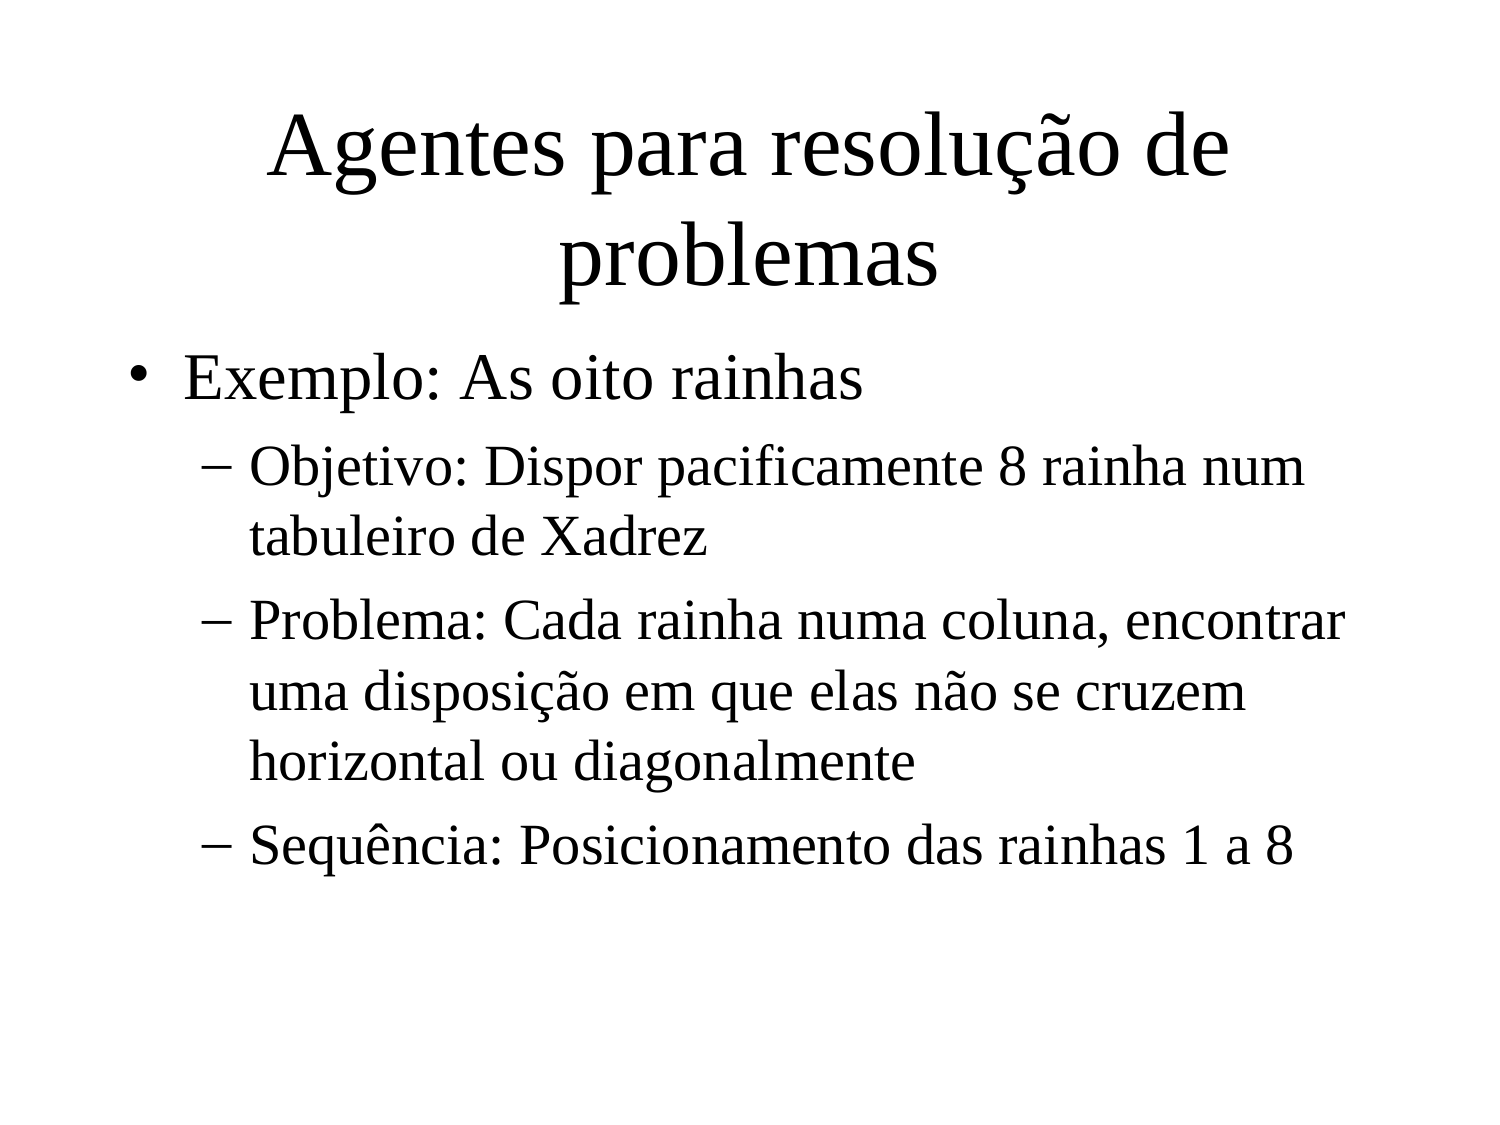

Agentes para resolução de problemas
# Exemplo: As oito rainhas
Objetivo: Dispor pacificamente 8 rainha num tabuleiro de Xadrez
Problema: Cada rainha numa coluna, encontrar uma disposição em que elas não se cruzem horizontal ou diagonalmente
Sequência: Posicionamento das rainhas 1 a 8